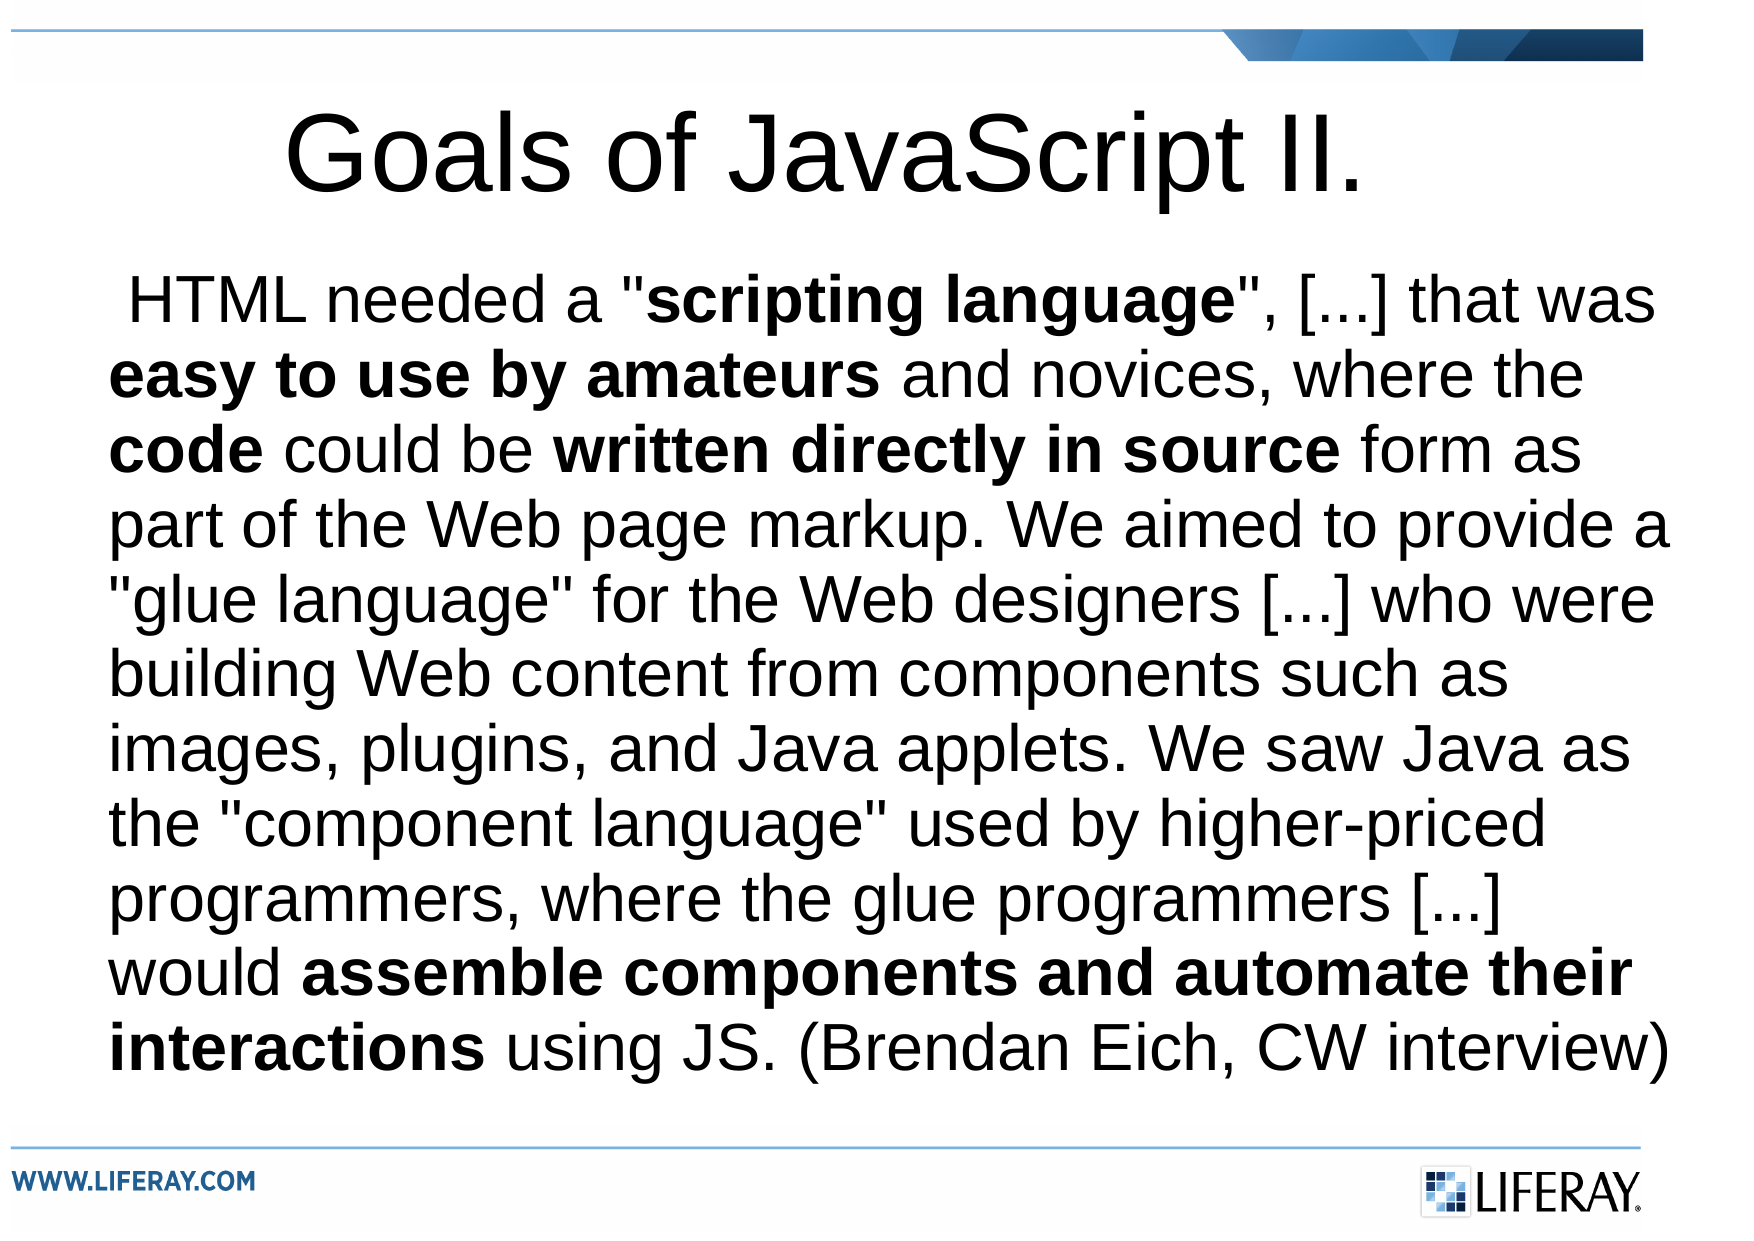

# Goals of JavaScript II.
 HTML needed a "scripting language", [...] that was easy to use by amateurs and novices, where the code could be written directly in source form as part of the Web page markup. We aimed to provide a "glue language" for the Web designers [...] who were building Web content from components such as images, plugins, and Java applets. We saw Java as the "component language" used by higher-priced programmers, where the glue programmers [...] would assemble components and automate their interactions using JS. (Brendan Eich, CW interview)